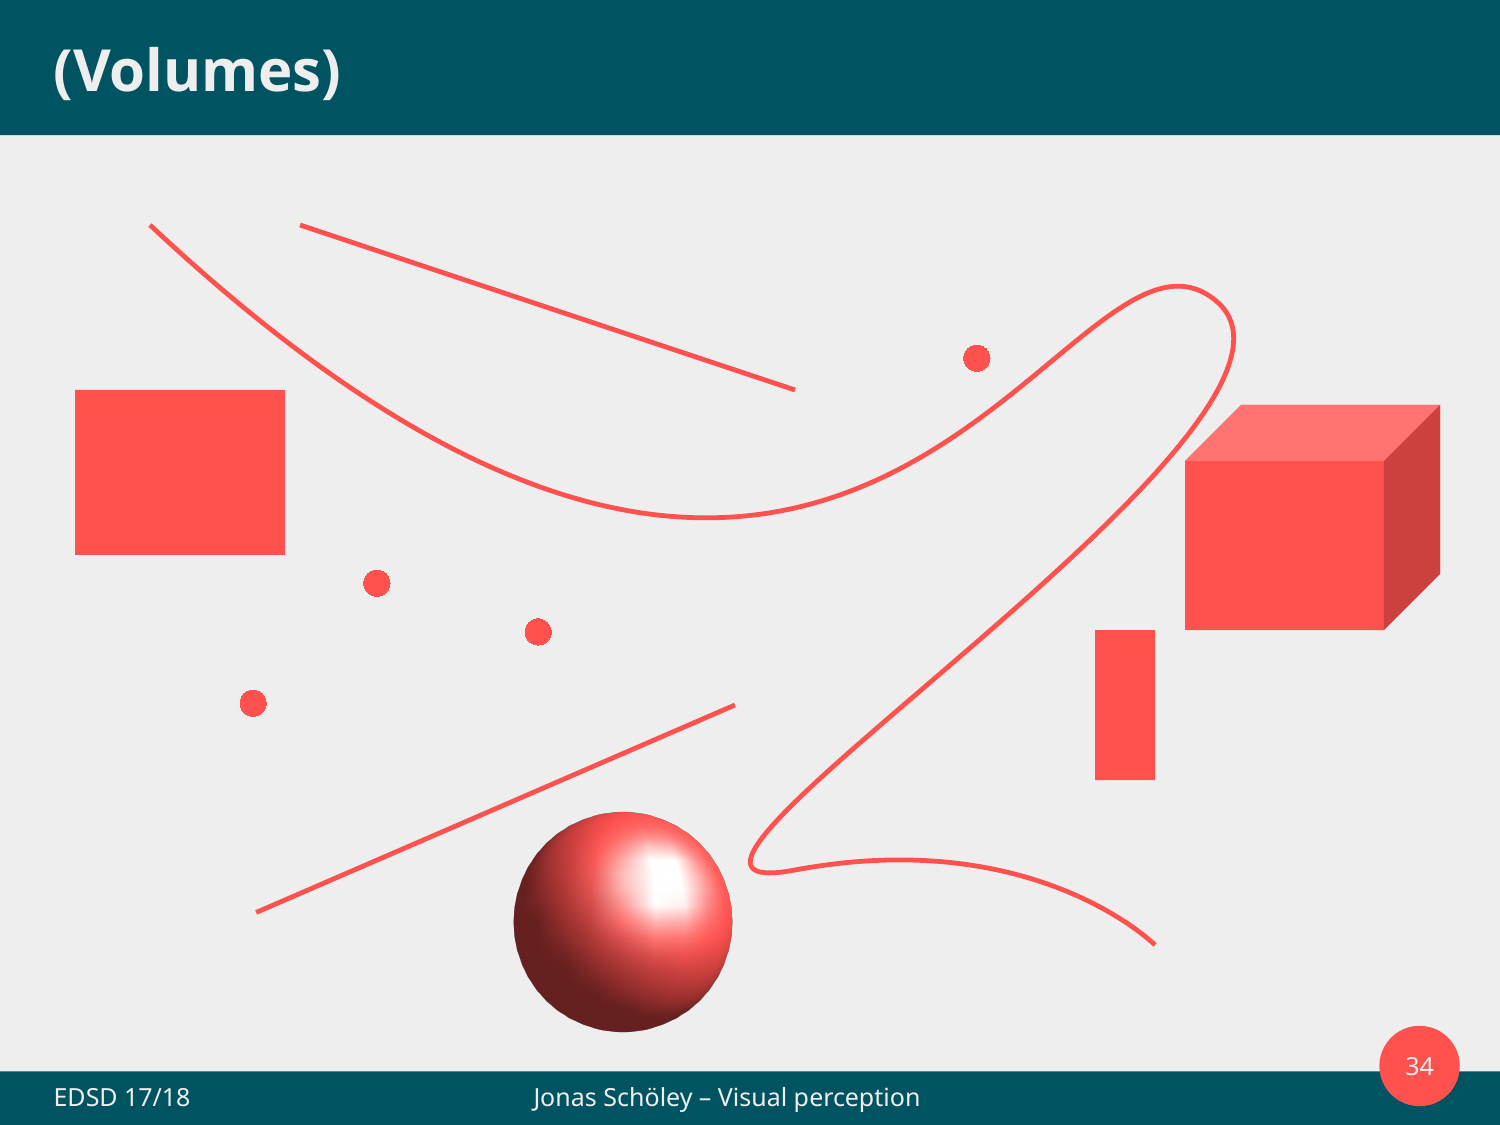

# (Volumes)
34
EDSD 17/18
Jonas Schöley – Visual perception